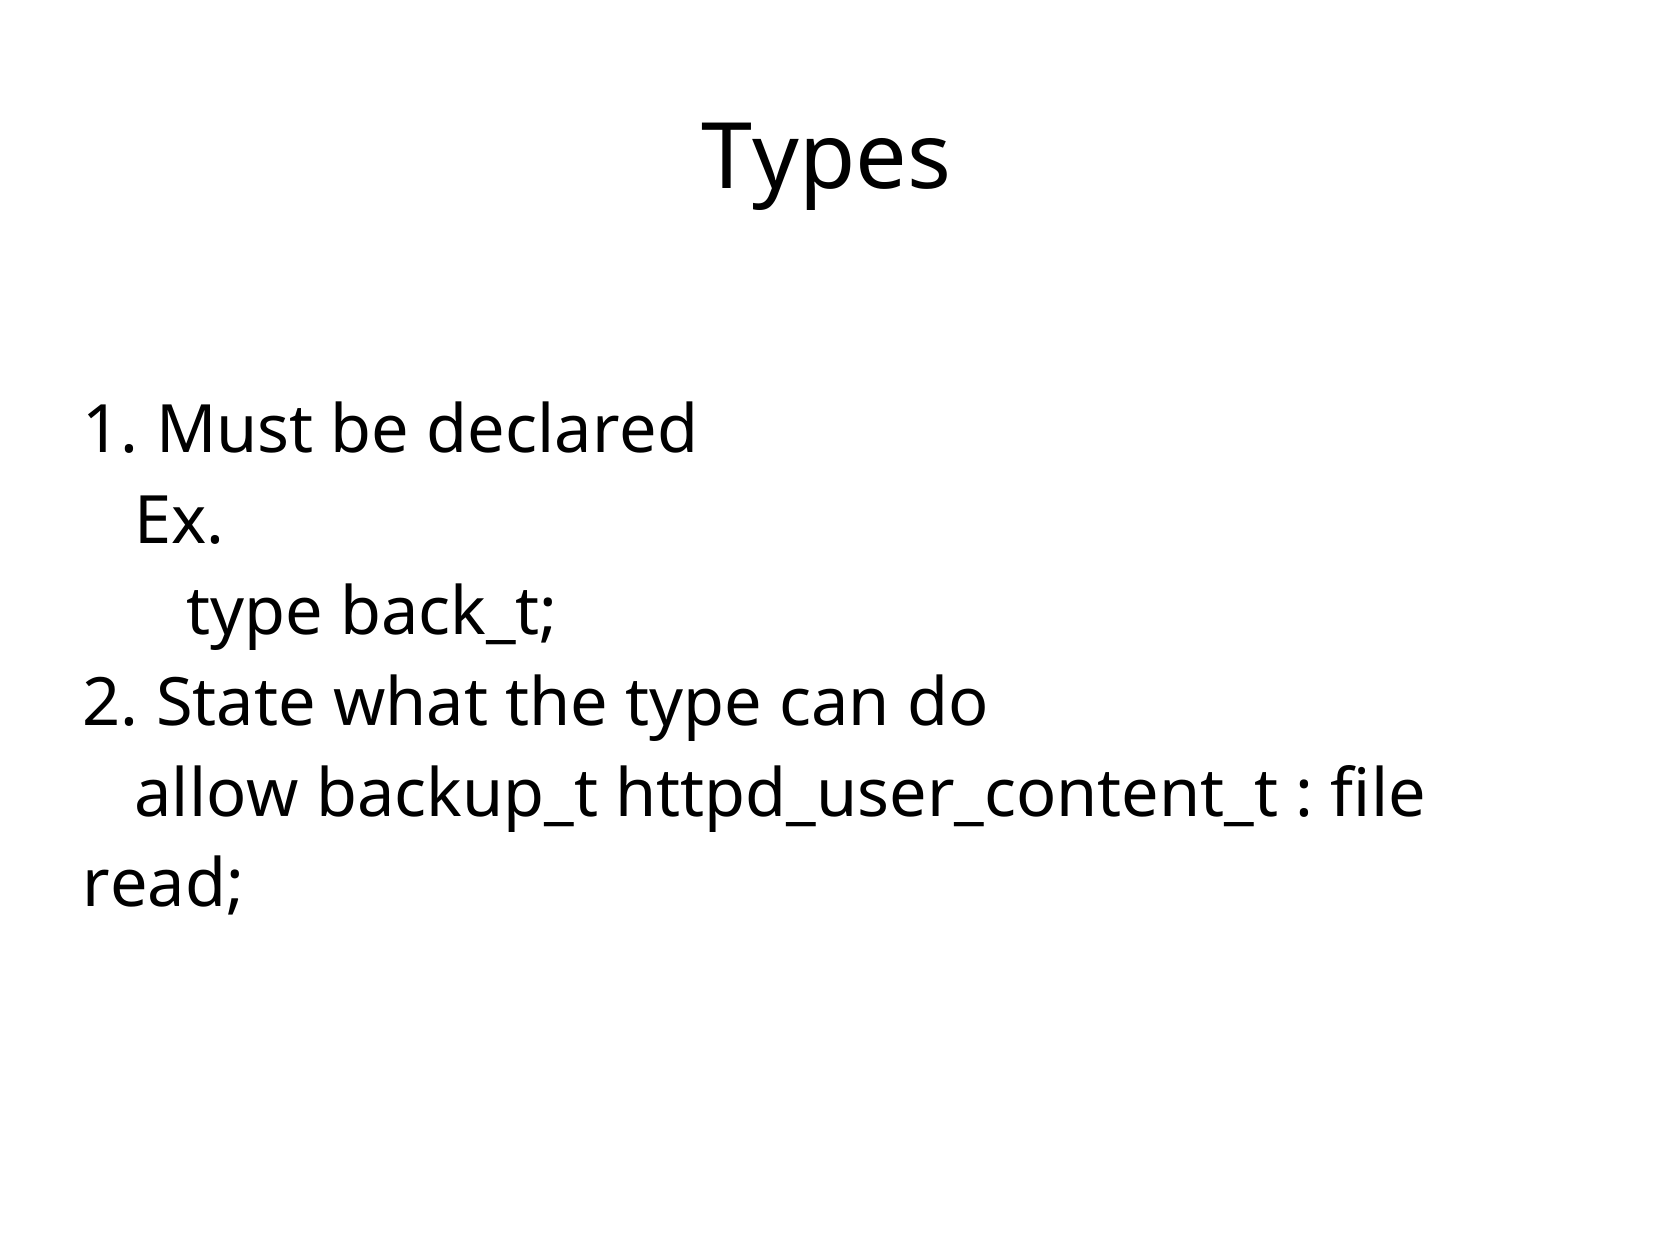

# Types
1. Must be declared
 Ex.
 type back_t;
2. State what the type can do
 allow backup_t httpd_user_content_t : file read;